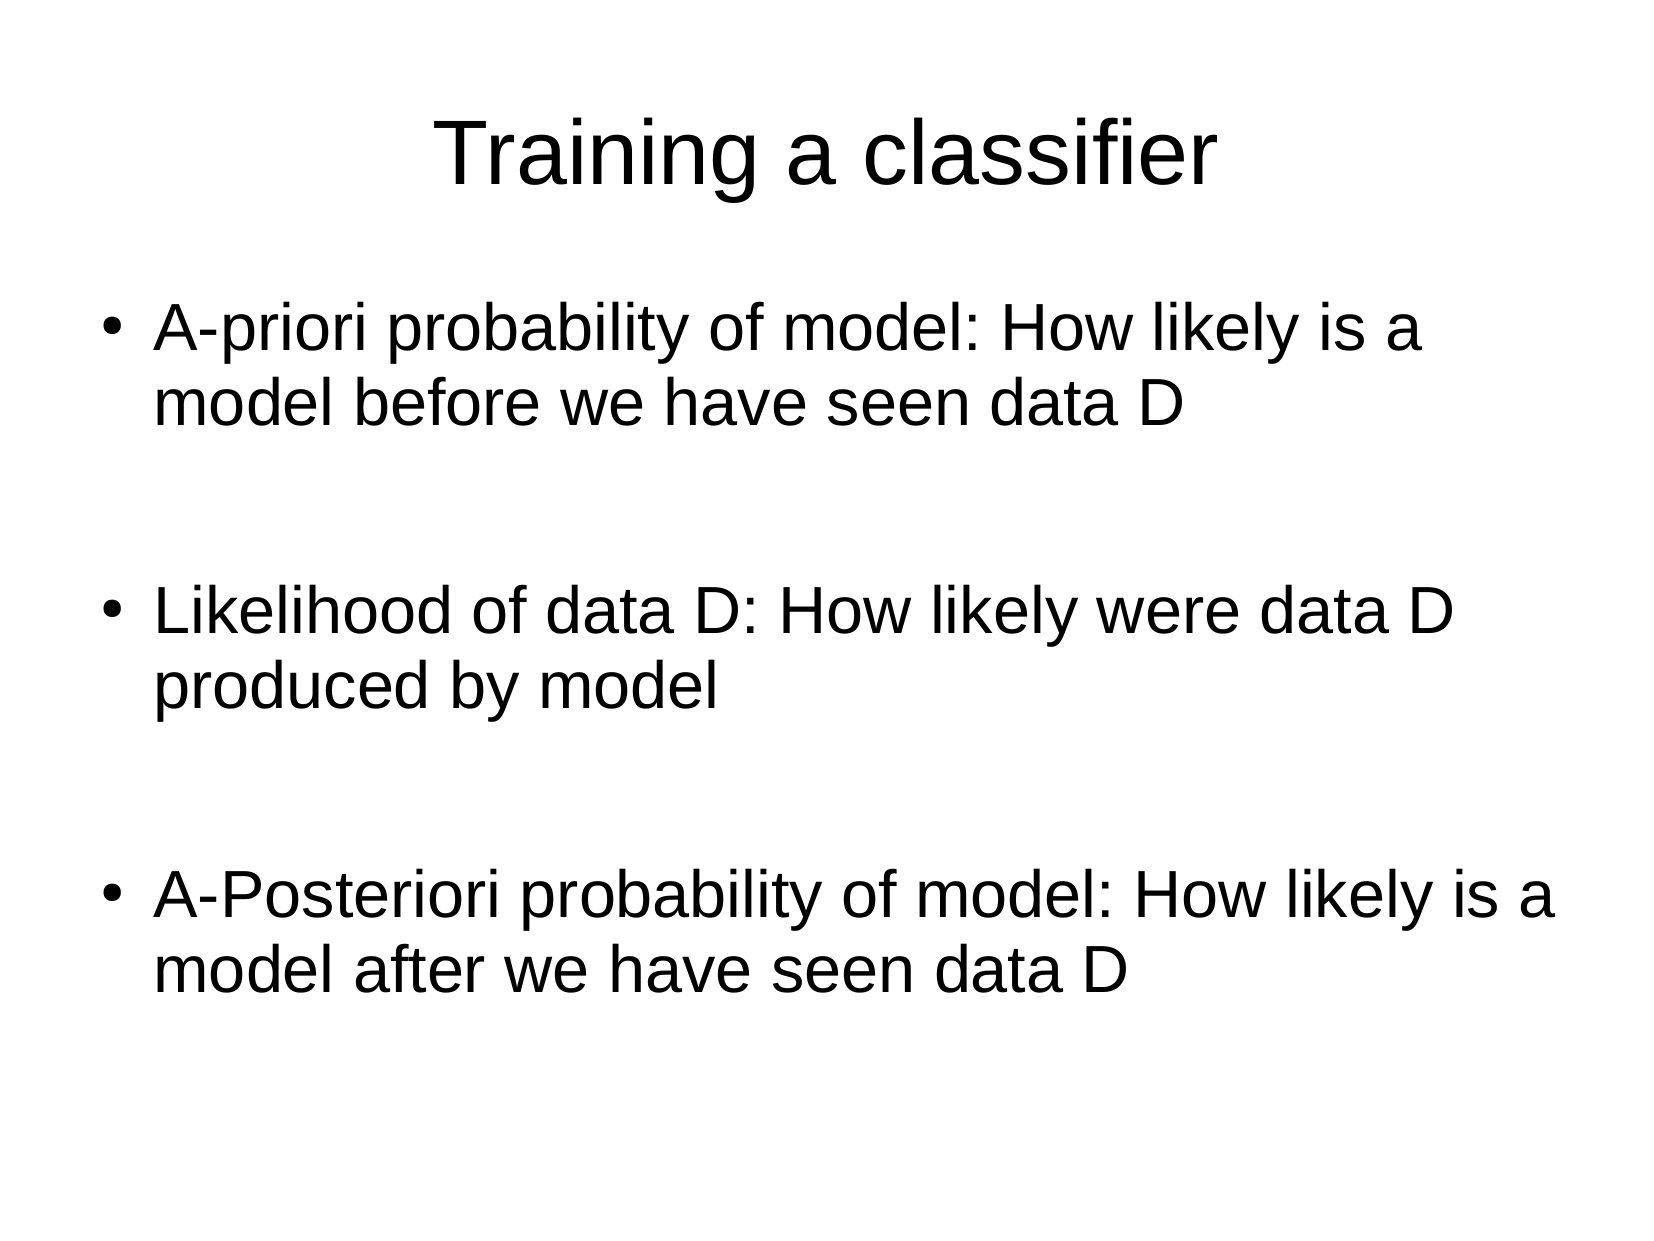

# Training a classifier
A-priori probability of model: How likely is a model before we have seen data D
Likelihood of data D: How likely were data D produced by model
A-Posteriori probability of model: How likely is a model after we have seen data D